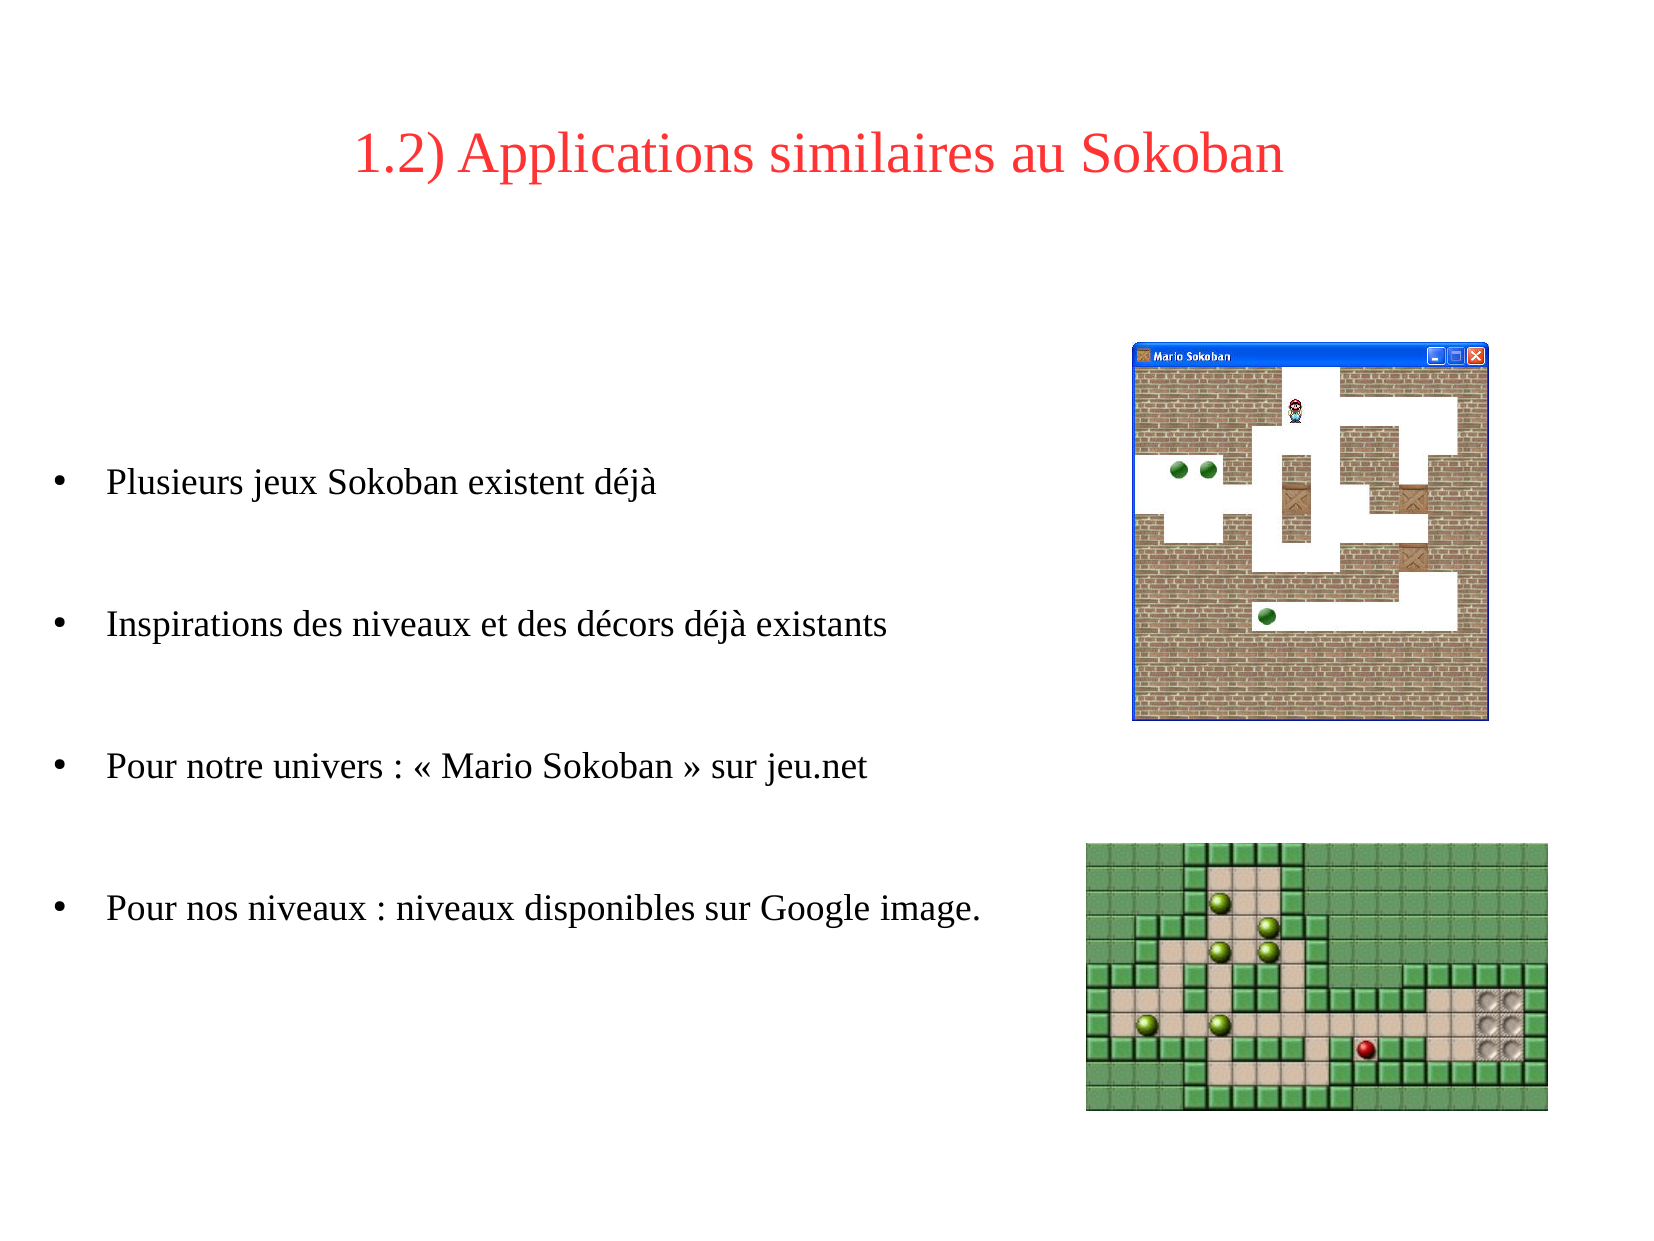

# 1.2) Applications similaires au Sokoban
Plusieurs jeux Sokoban existent déjà
Inspirations des niveaux et des décors déjà existants
Pour notre univers : « Mario Sokoban » sur jeu.net
Pour nos niveaux : niveaux disponibles sur Google image.